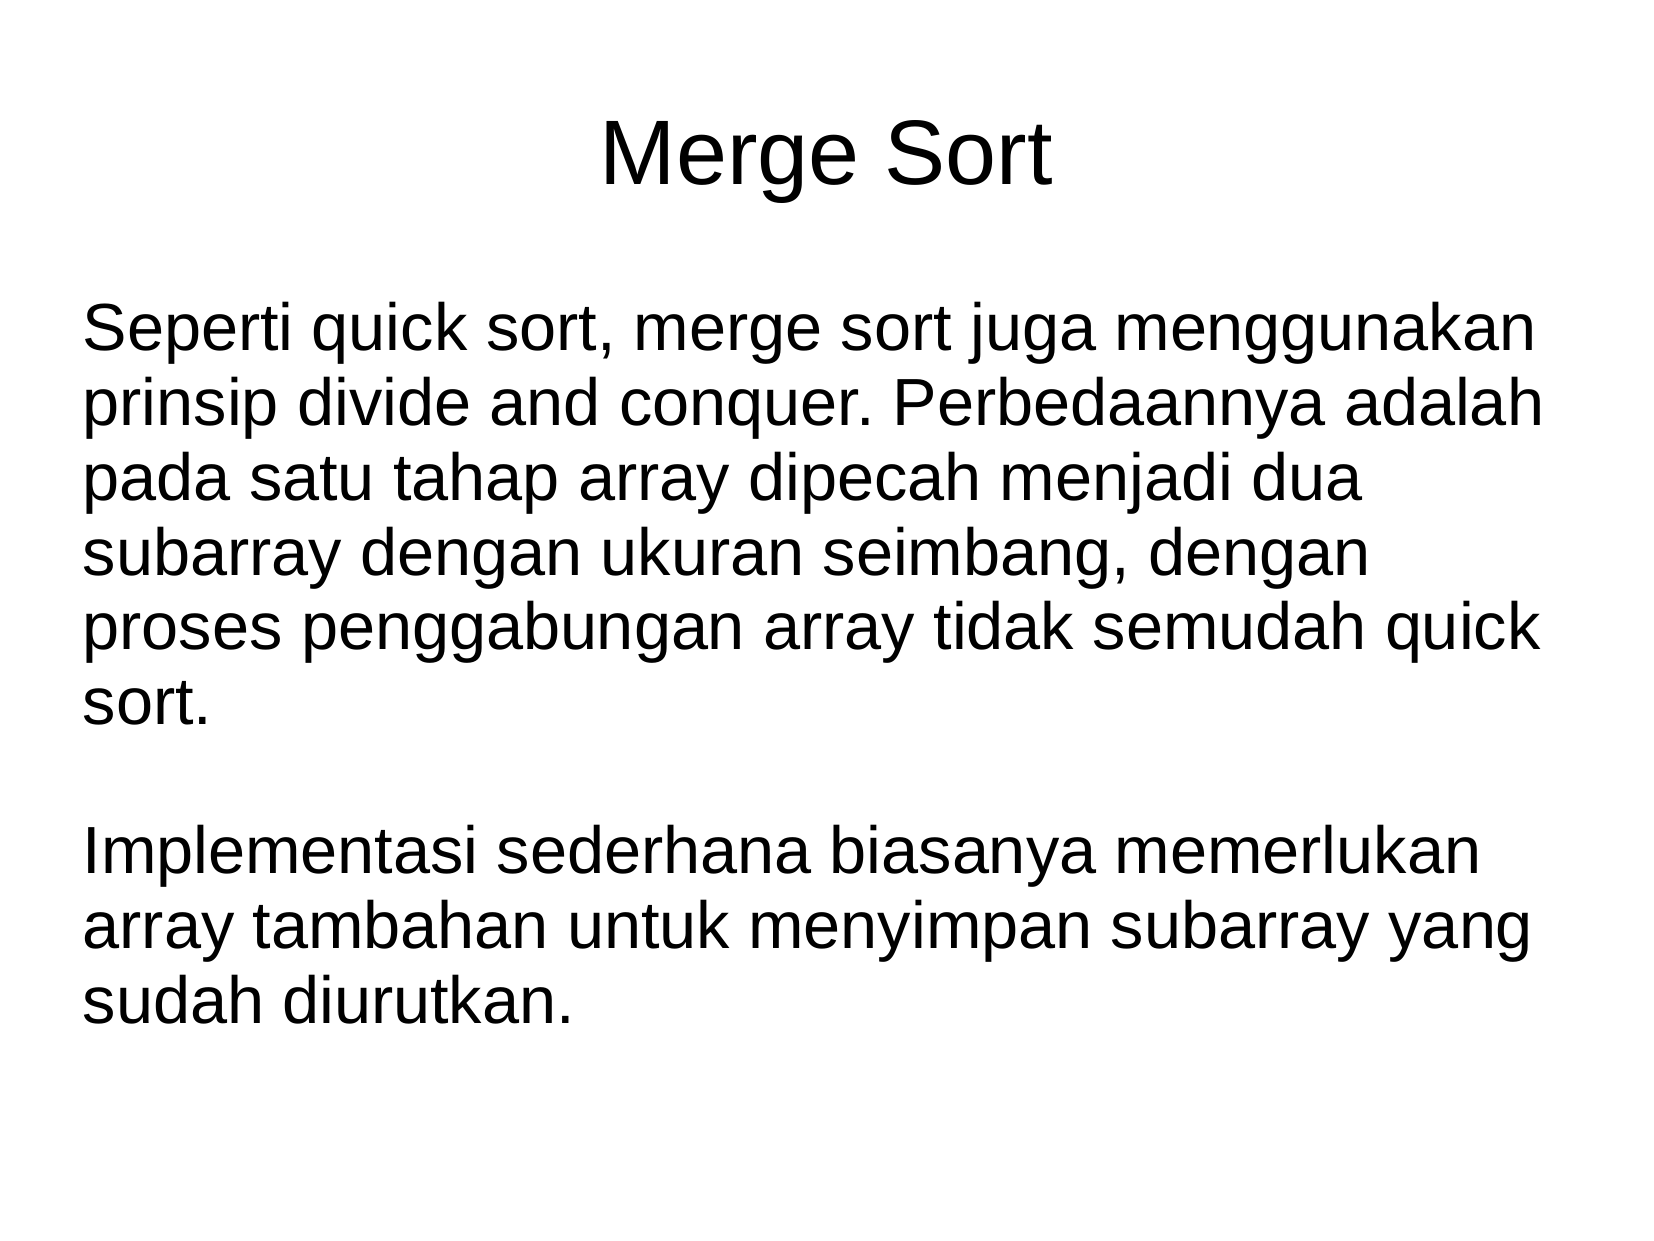

# Merge Sort
Seperti quick sort, merge sort juga menggunakan prinsip divide and conquer. Perbedaannya adalah pada satu tahap array dipecah menjadi dua subarray dengan ukuran seimbang, dengan proses penggabungan array tidak semudah quick sort.
Implementasi sederhana biasanya memerlukan array tambahan untuk menyimpan subarray yang sudah diurutkan.